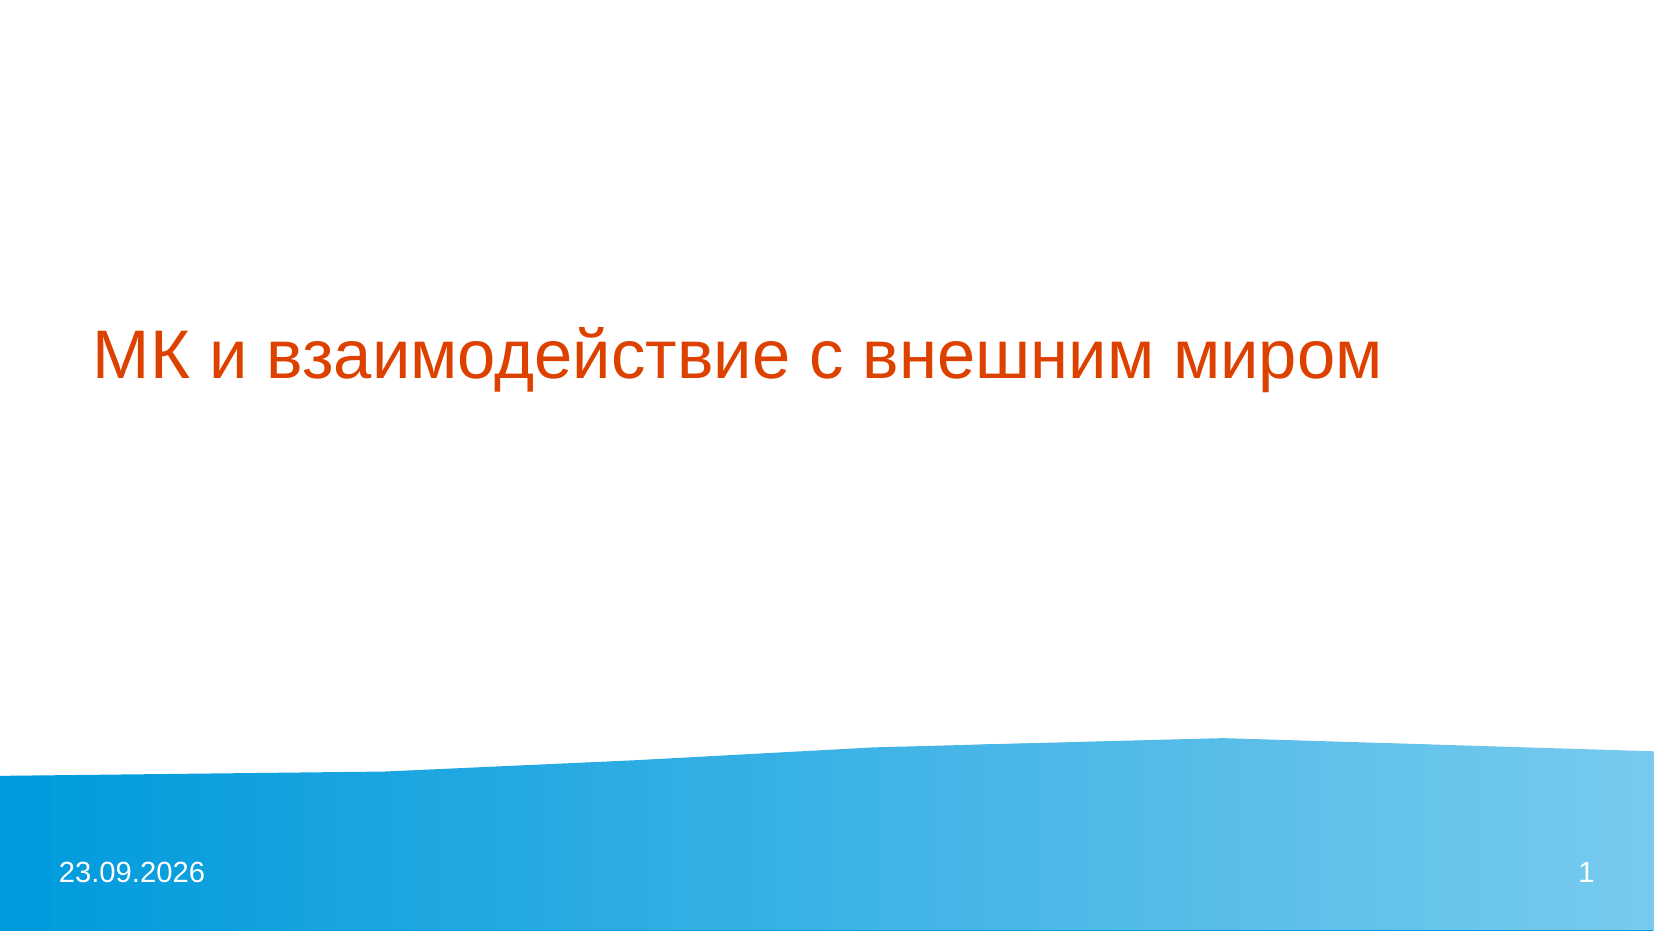

# МК и взаимодействие с внешним миром